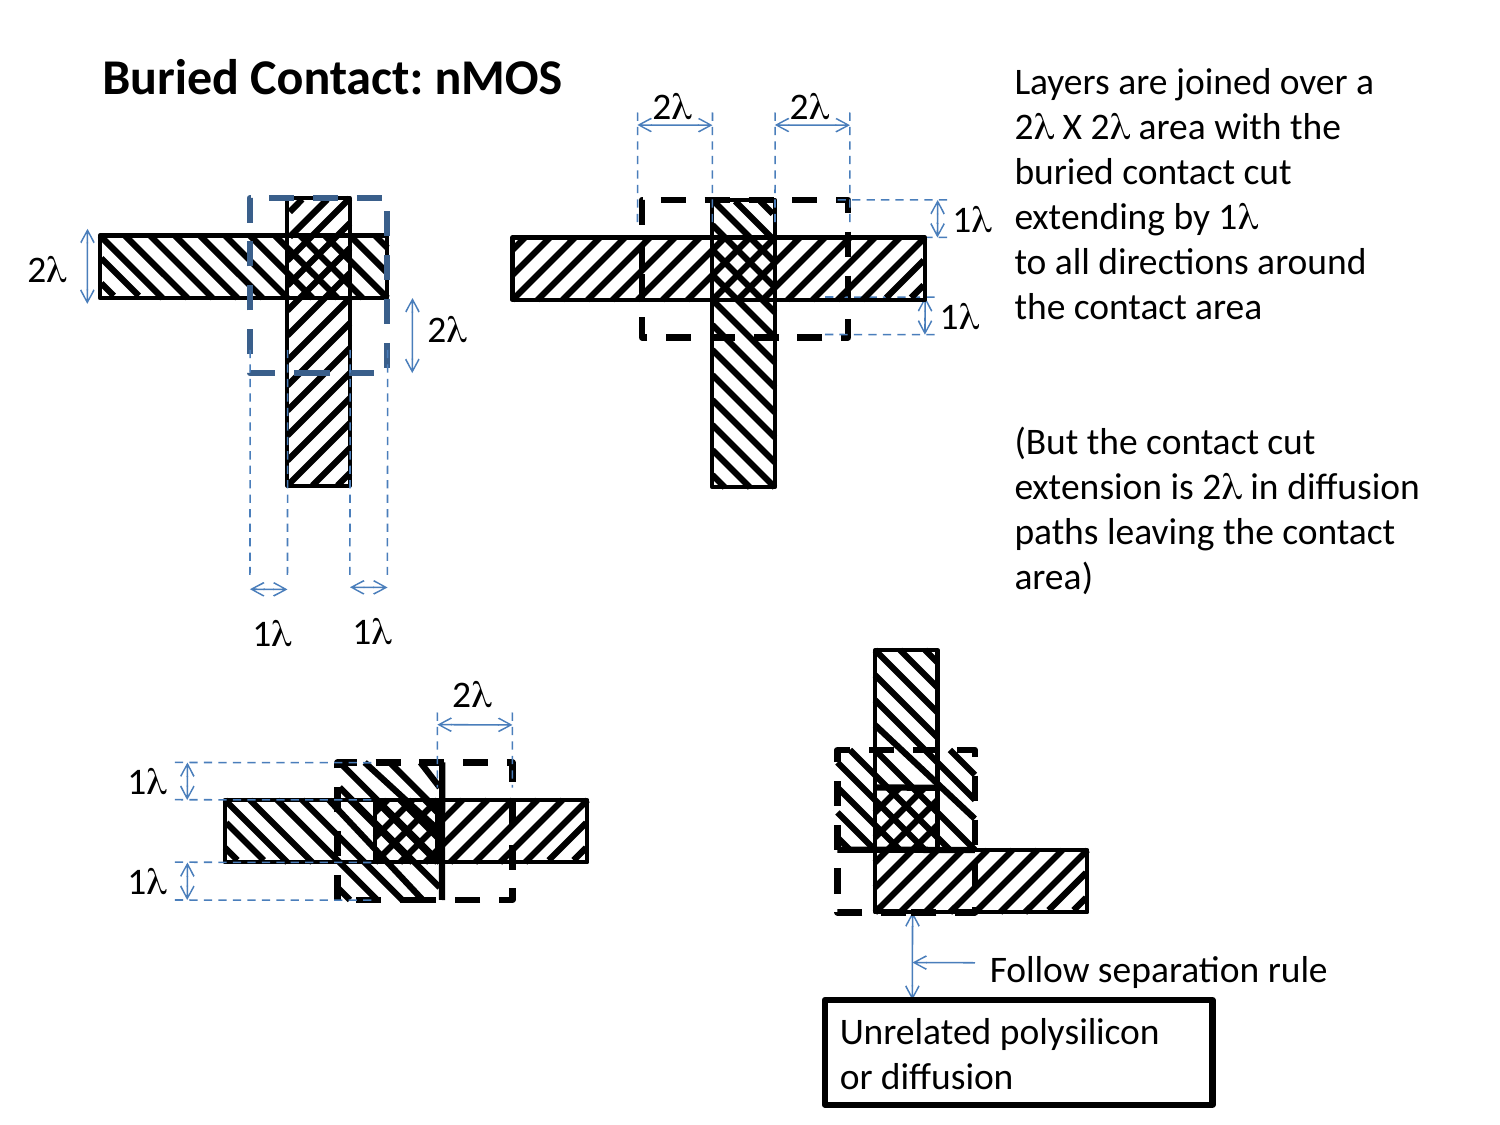

Buried Contact: nMOS
Layers are joined over a 2 X 2 area with the buried contact cut extending by 1
to all directions around the contact area
(But the contact cut extension is 2 in diffusion paths leaving the contact area)
2
2
1
2
1
2
1
1
2
1
1
Follow separation rule
Unrelated polysilicon or diffusion